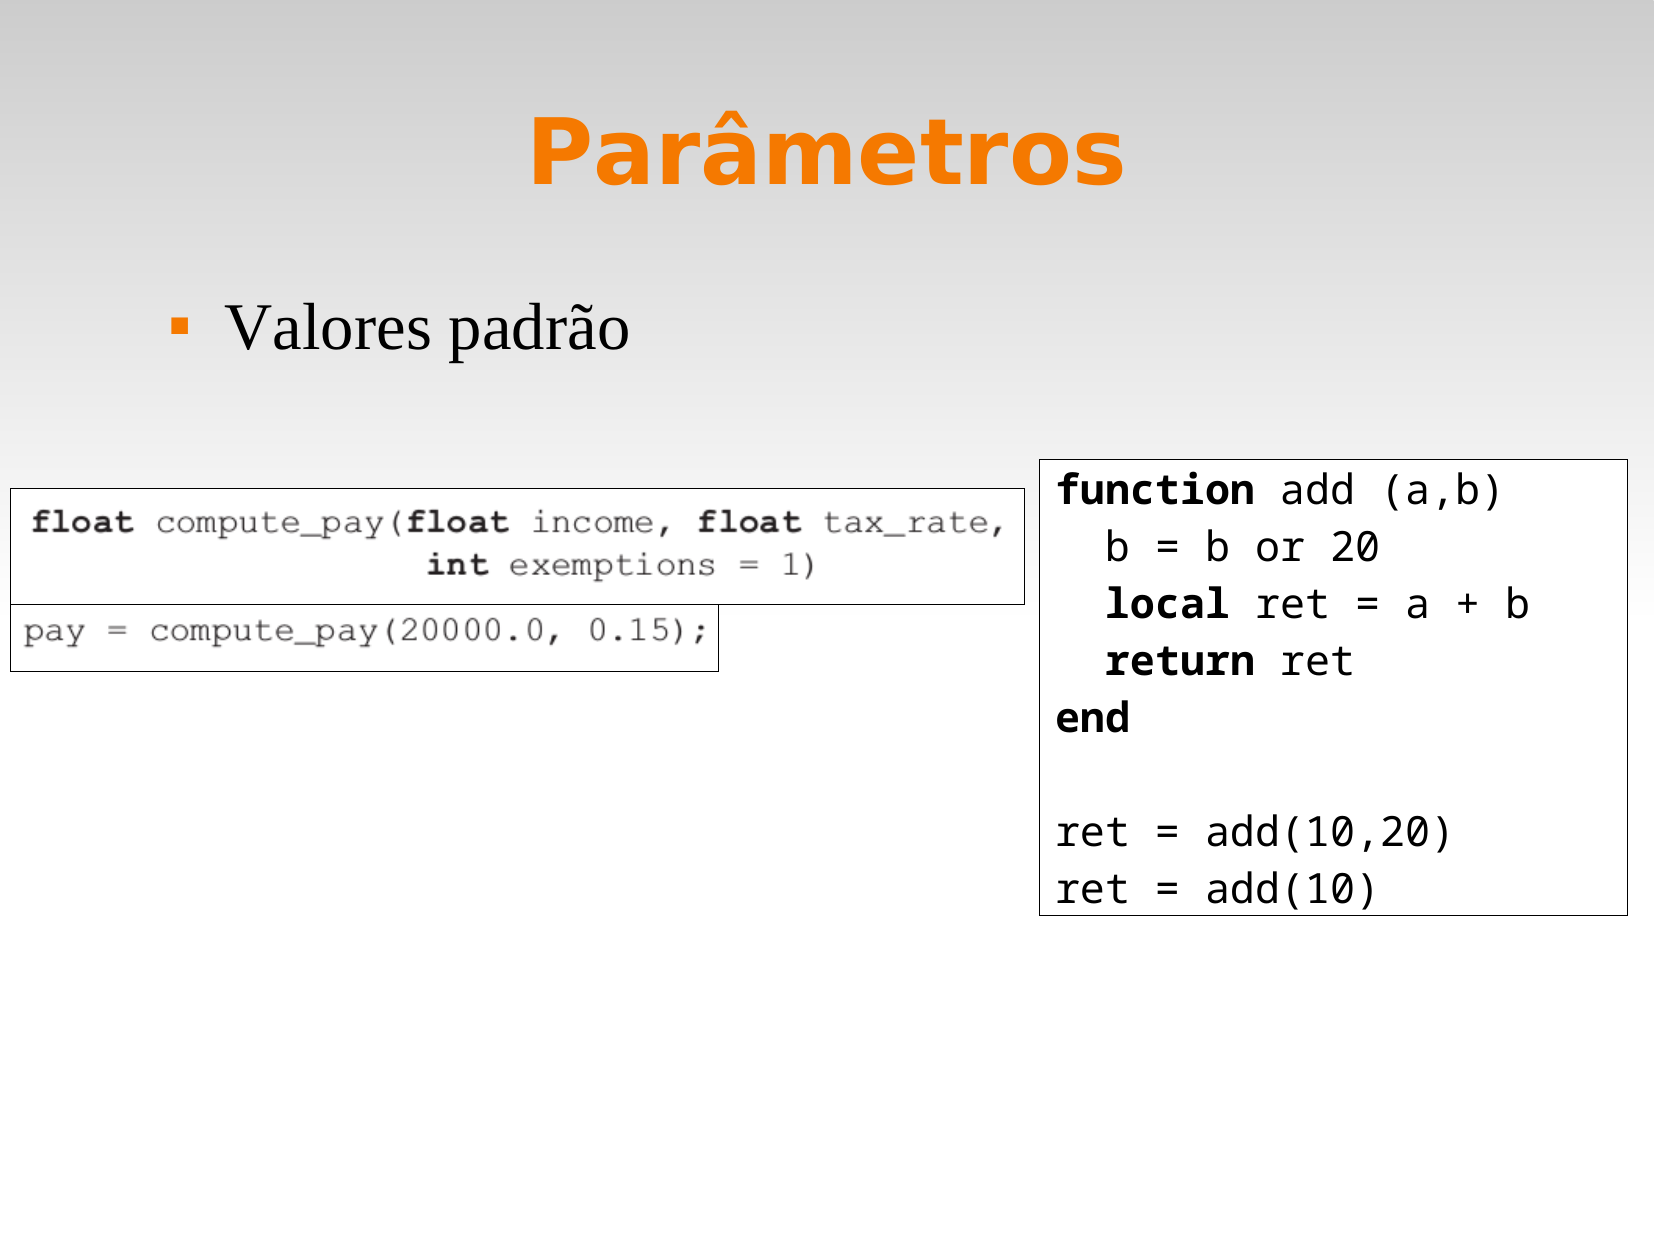

# Parâmetros
Valores padrão
function add (a,b)
 b = b or 20
 local ret = a + b
 return ret
end
ret = add(10,20)
ret = add(10)